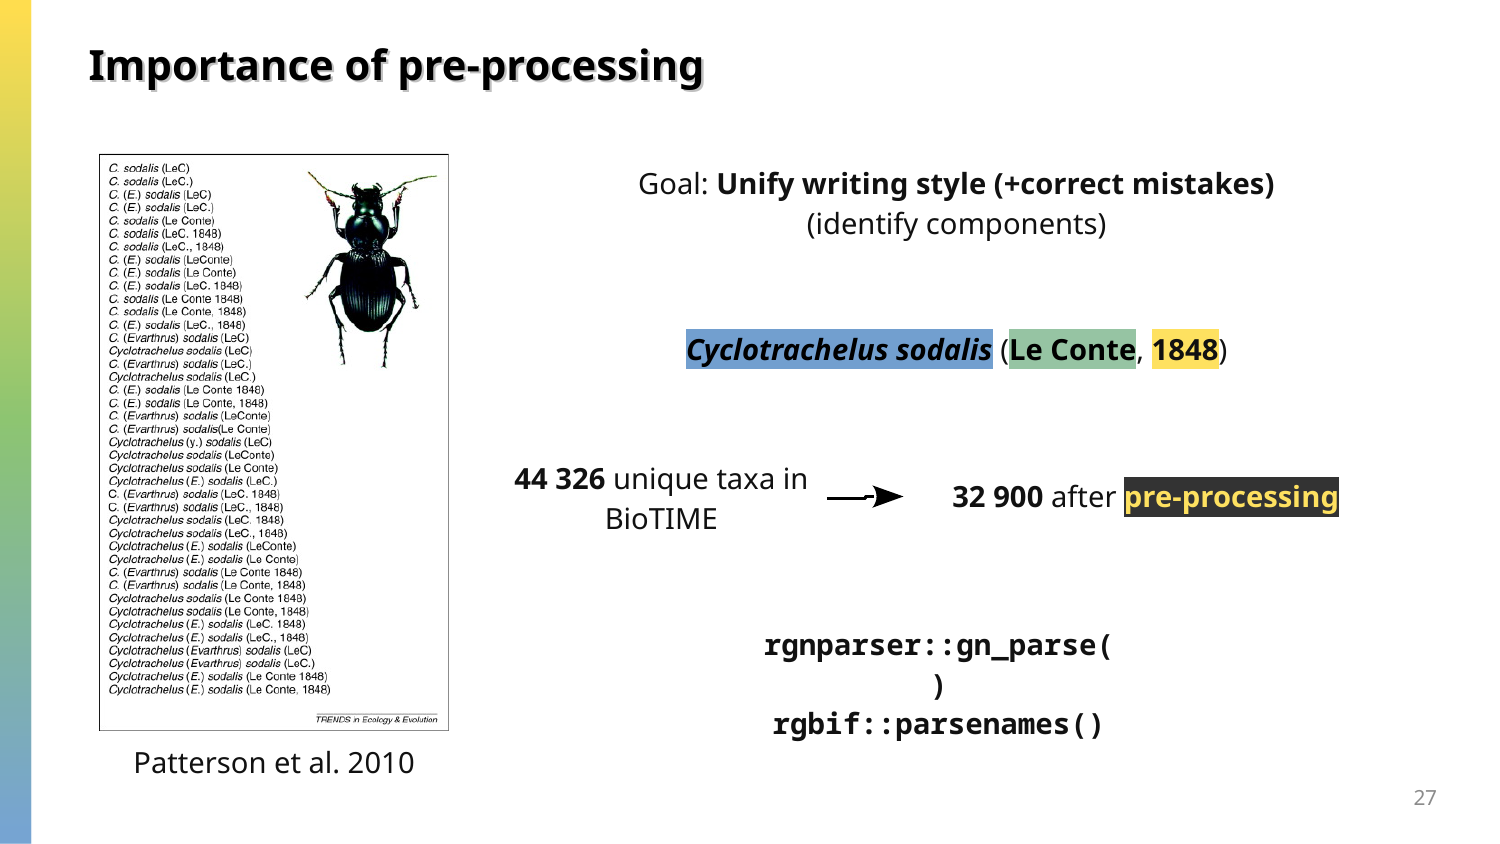

# Importance of pre-processing
Goal: Unify writing style (+correct mistakes)
(identify components)
Cyclotrachelus sodalis (Le Conte, 1848)
44 326 unique taxa in BioTIME
32 900 after pre-processing
rgnparser::gn_parse()
rgbif::parsenames()
Patterson et al. 2010